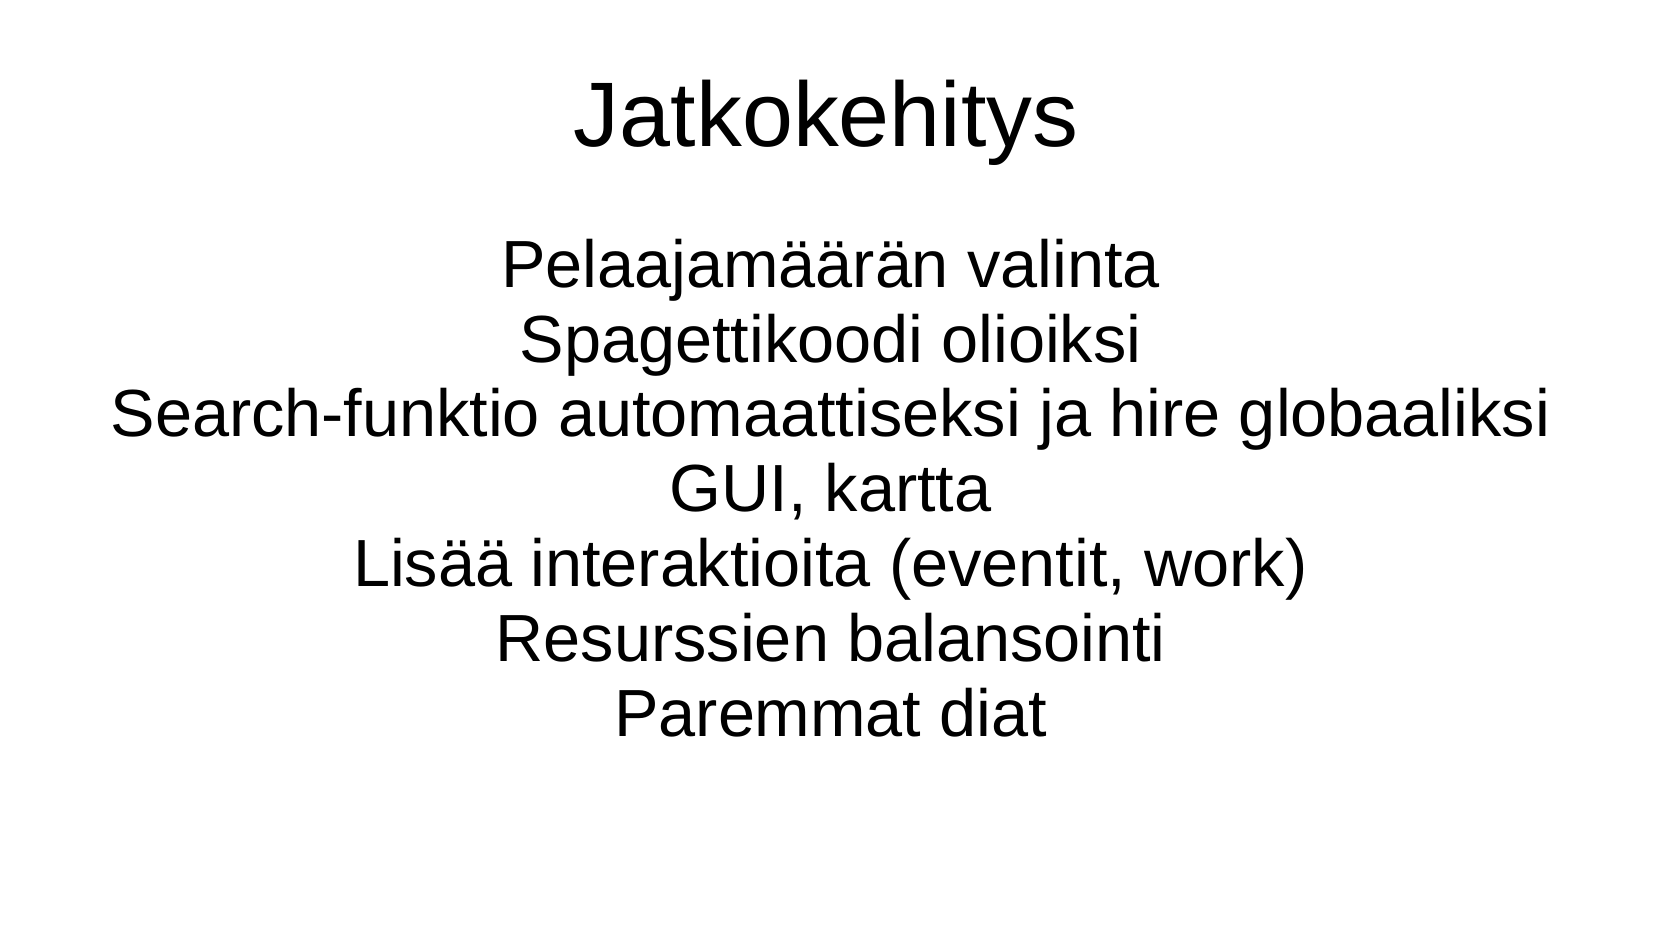

# Jatkokehitys
Pelaajamäärän valinta
Spagettikoodi olioiksi
Search-funktio automaattiseksi ja hire globaaliksi
GUI, kartta
Lisää interaktioita (eventit, work)
Resurssien balansointi
Paremmat diat